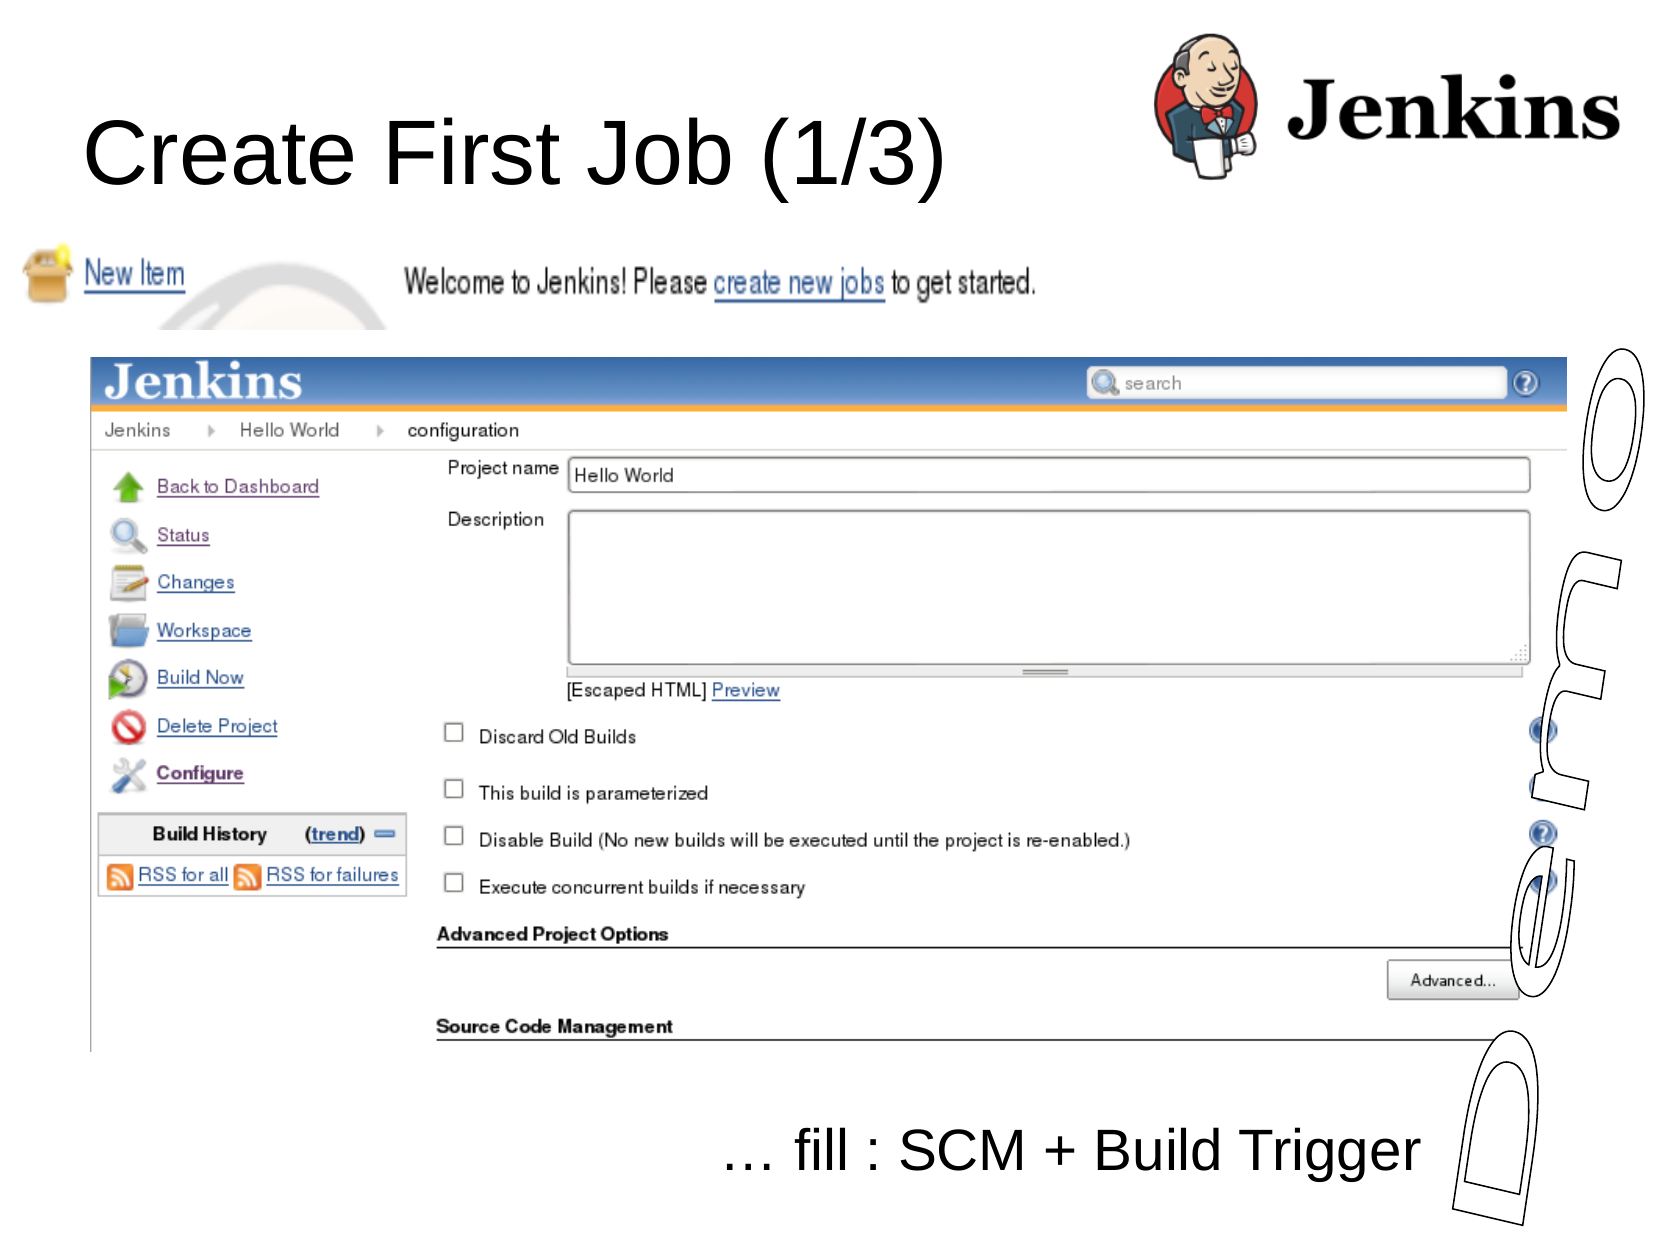

# Create First Job (1/3)
Demo
… fill : SCM + Build Trigger